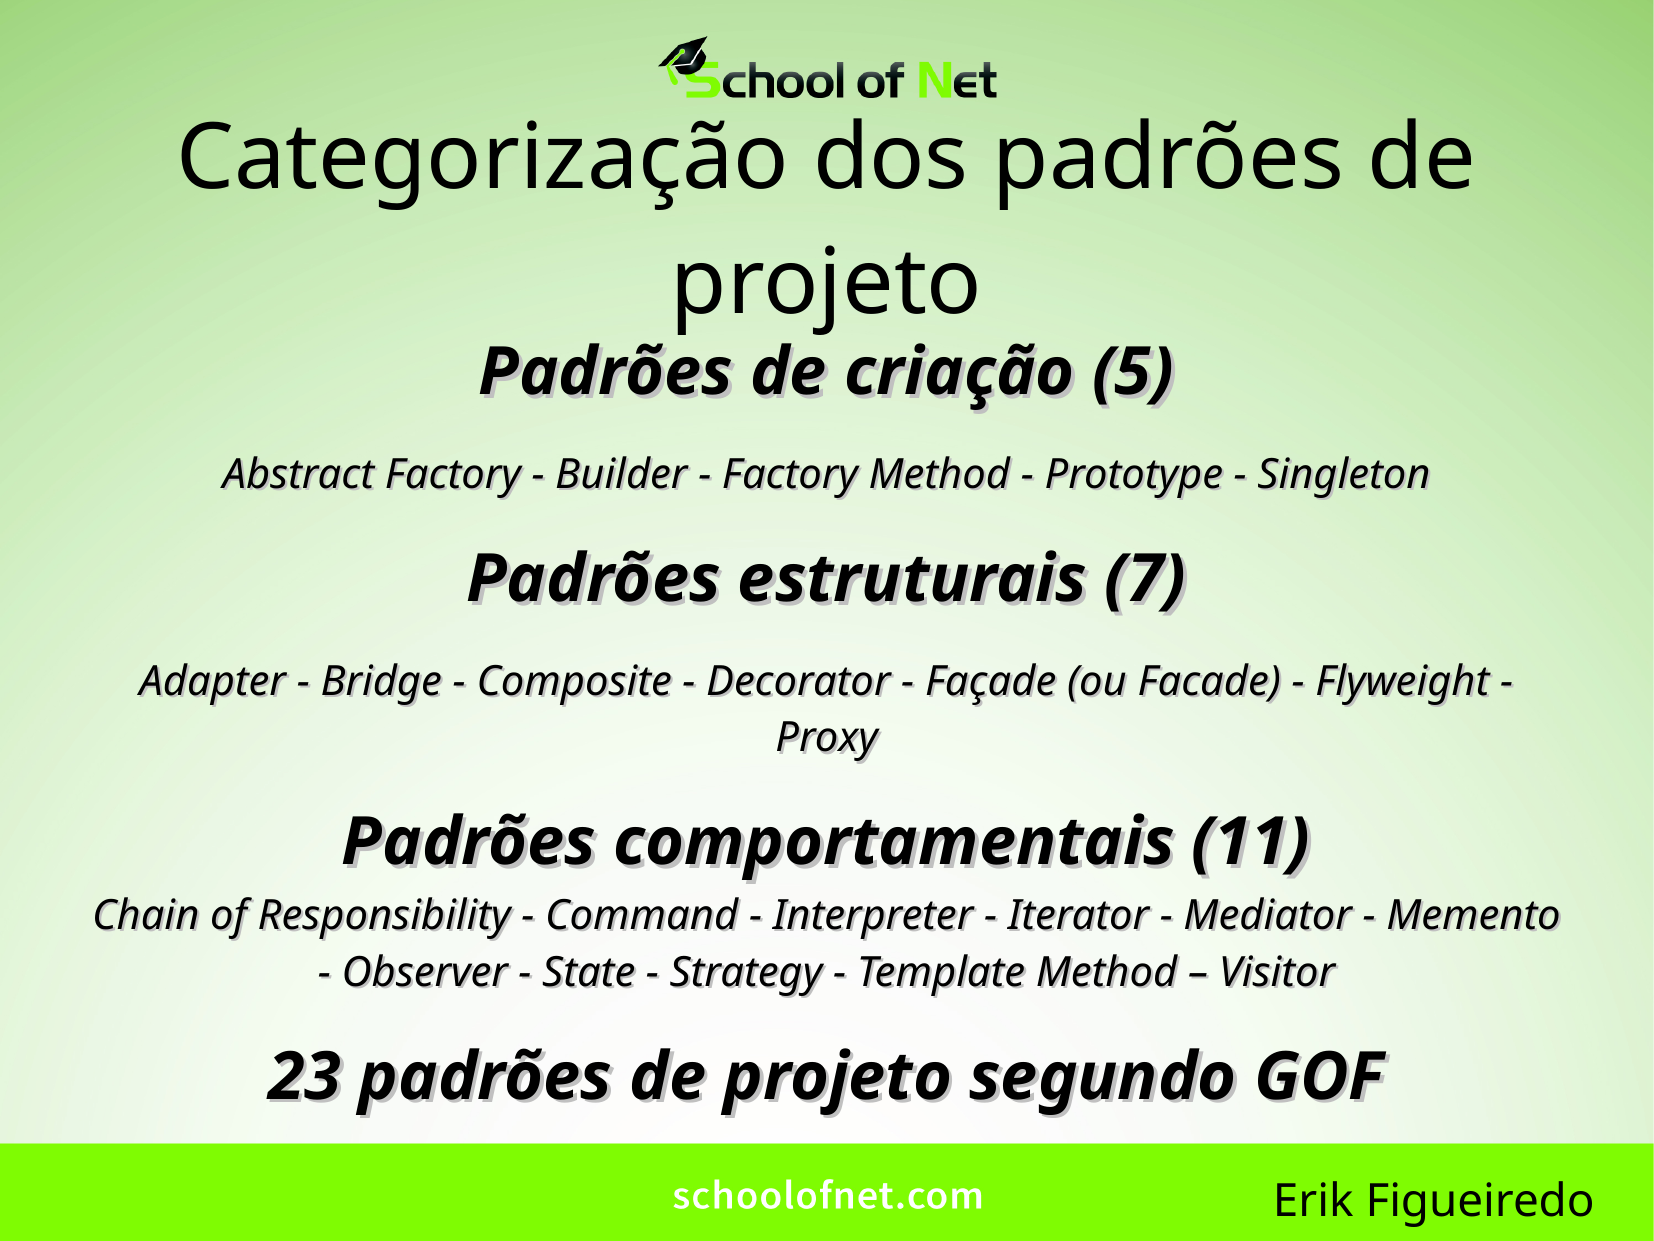

# Categorização dos padrões de projeto
Padrões de criação (5)
Abstract Factory - Builder - Factory Method - Prototype - Singleton
Padrões estruturais (7)
Adapter - Bridge - Composite - Decorator - Façade (ou Facade) - Flyweight - Proxy
Padrões comportamentais (11)
Chain of Responsibility - Command - Interpreter - Iterator - Mediator - Memento - Observer - State - Strategy - Template Method – Visitor
23 padrões de projeto segundo GOF
Erik Figueiredo